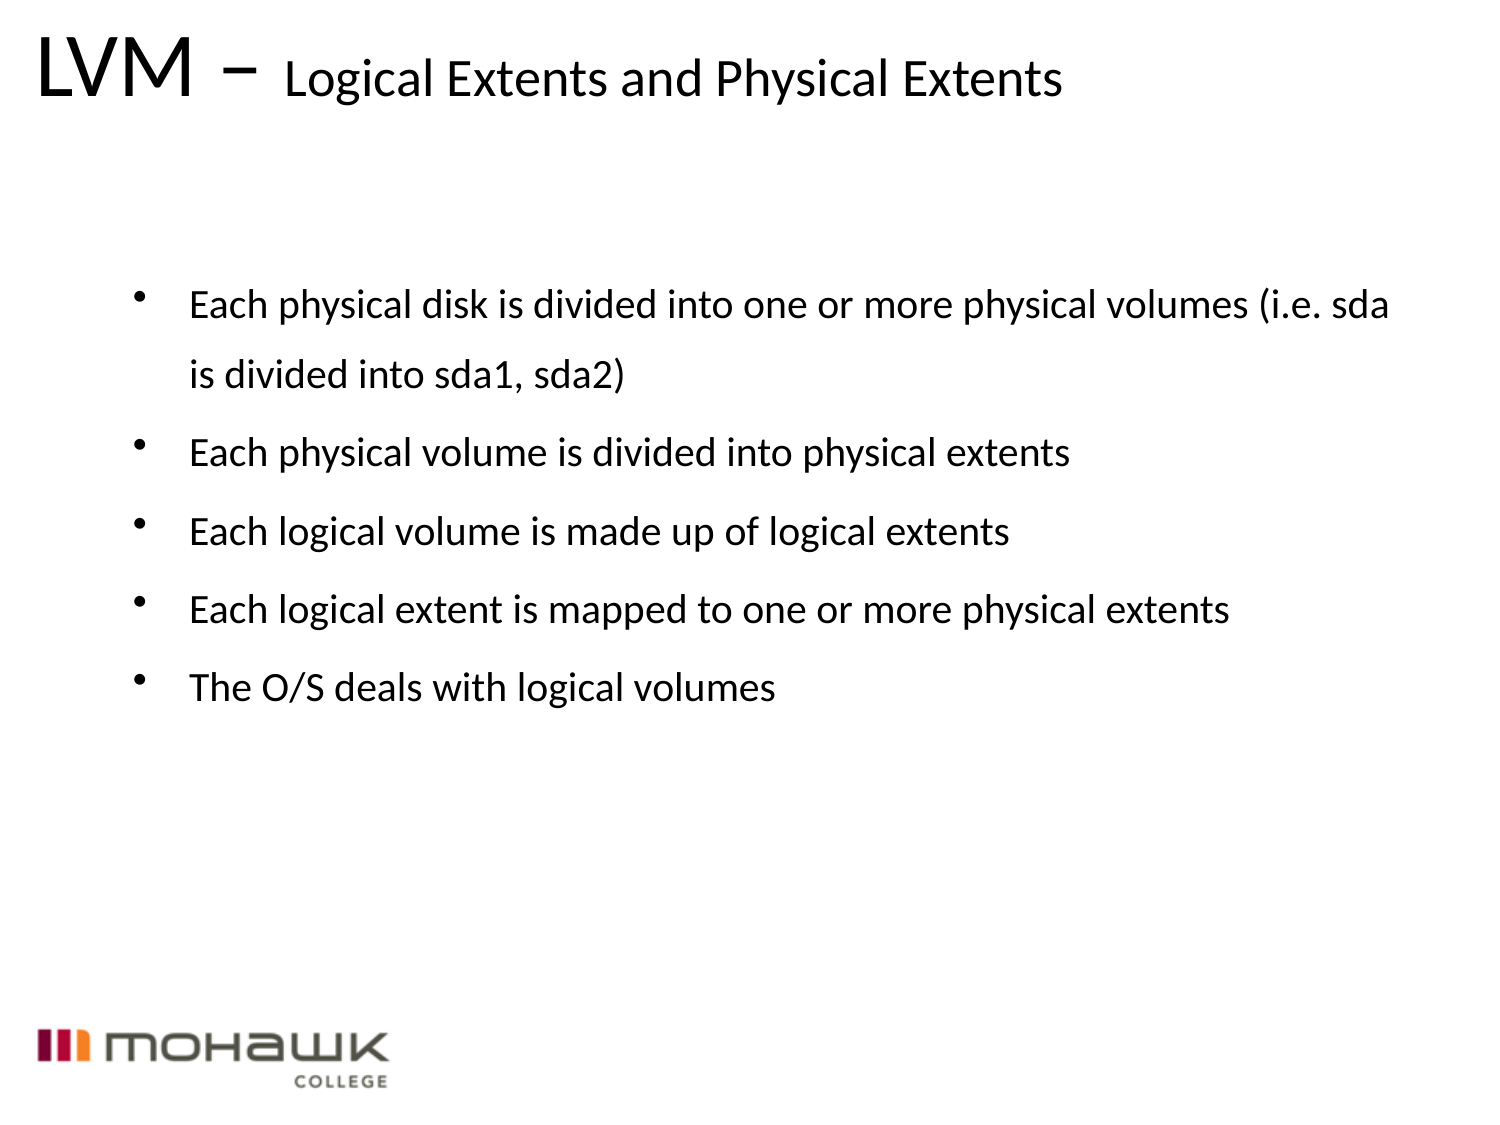

# LVM – Logical Extents and Physical Extents
Each physical disk is divided into one or more physical volumes (i.e. sda is divided into sda1, sda2)
Each physical volume is divided into physical extents
Each logical volume is made up of logical extents
Each logical extent is mapped to one or more physical extents
The O/S deals with logical volumes